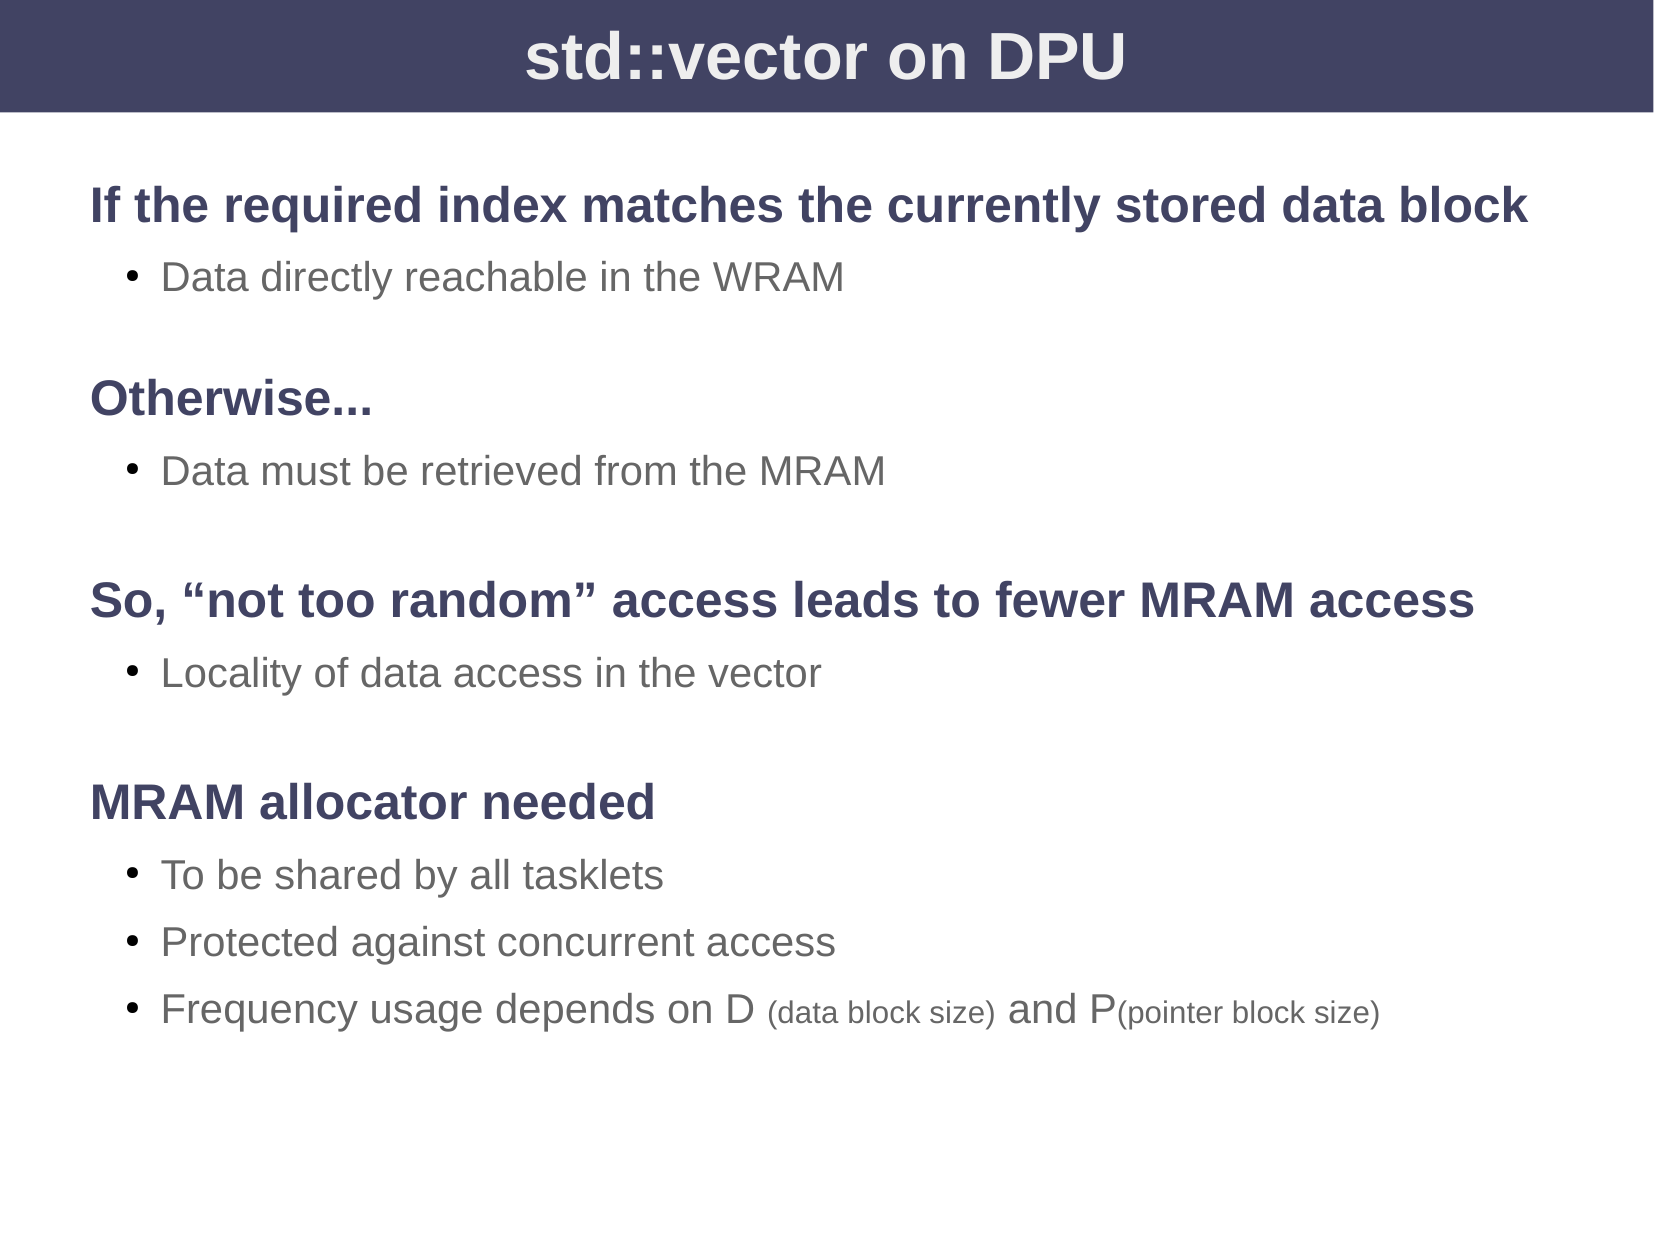

std::vector on DPU
If the required index matches the currently stored data block
Data directly reachable in the WRAM
Otherwise...
Data must be retrieved from the MRAM
So, “not too random” access leads to fewer MRAM access
Locality of data access in the vector
MRAM allocator needed
To be shared by all tasklets
Protected against concurrent access
Frequency usage depends on D (data block size) and P(pointer block size)